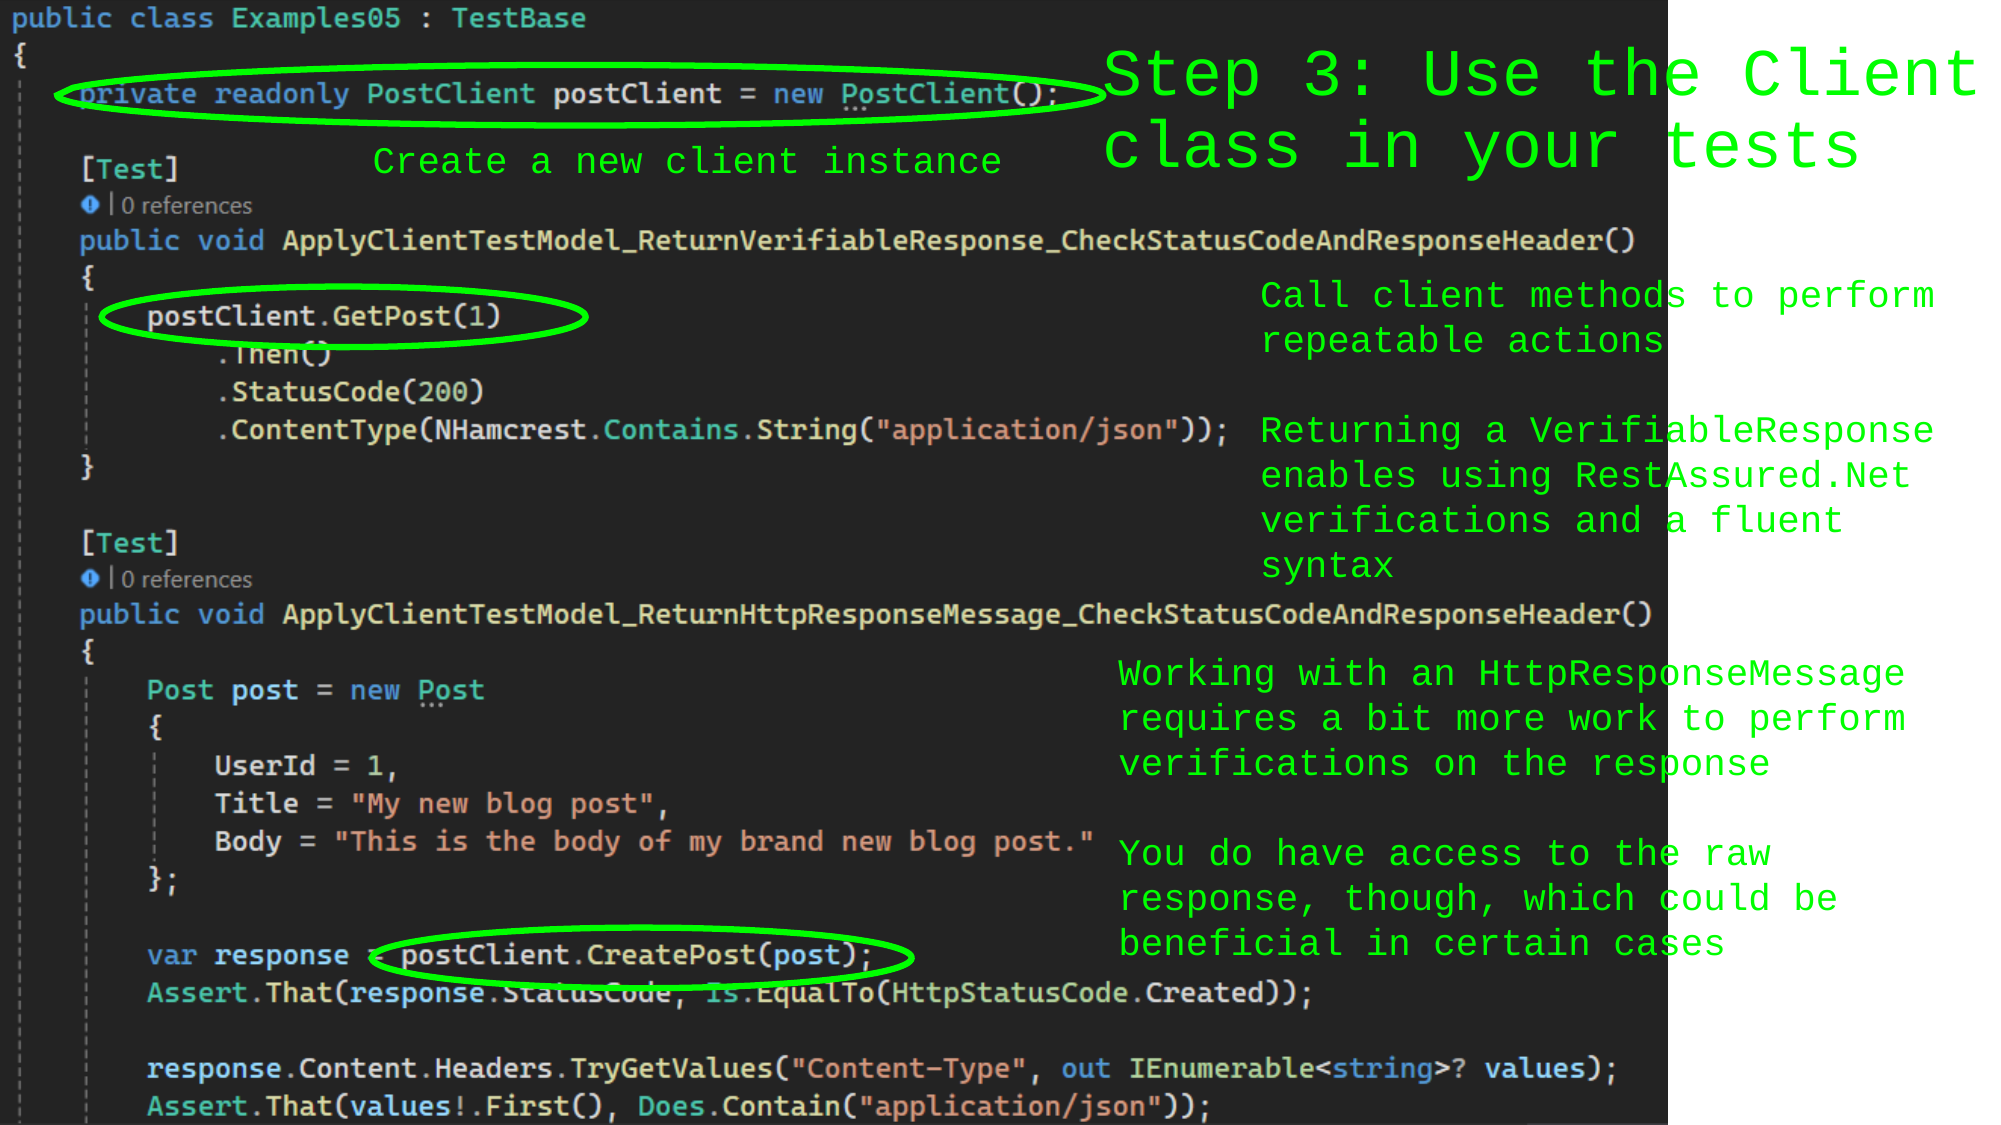

# Step 3: Use the Client class in your tests
Create a new client instance
Call client methods to perform repeatable actions
Returning a VerifiableResponse enables using RestAssured.Net verifications and a fluent syntax
Working with an HttpResponseMessage requires a bit more work to perform verifications on the response
You do have access to the raw response, though, which could be beneficial in certain cases